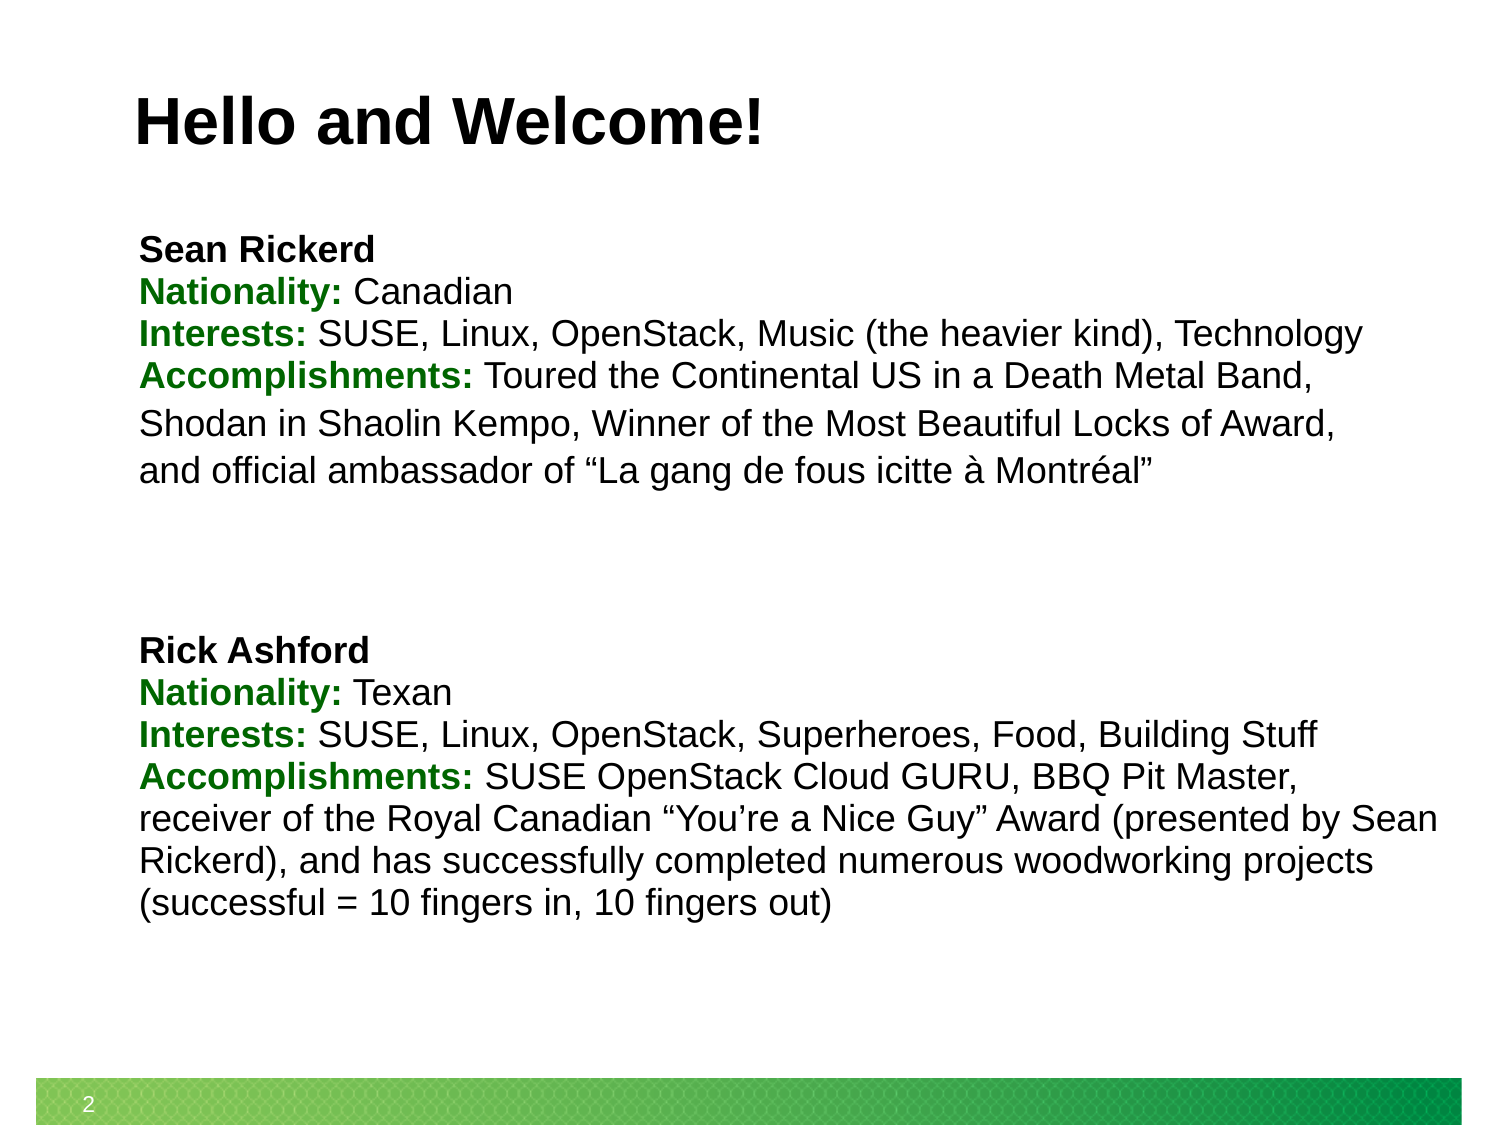

# Hello and Welcome!
Sean Rickerd
Nationality: Canadian
Interests: SUSE, Linux, OpenStack, Music (the heavier kind), Technology
Accomplishments: Toured the Continental US in a Death Metal Band,
Shodan in Shaolin Kempo, Winner of the Most Beautiful Locks of Award,
and official ambassador of “La gang de fous icitte à Montréal”
Rick Ashford
Nationality: Texan
Interests: SUSE, Linux, OpenStack, Superheroes, Food, Building Stuff
Accomplishments: SUSE OpenStack Cloud GURU, BBQ Pit Master, receiver of the Royal Canadian “You’re a Nice Guy” Award (presented by Sean Rickerd), and has successfully completed numerous woodworking projects (successful = 10 fingers in, 10 fingers out)